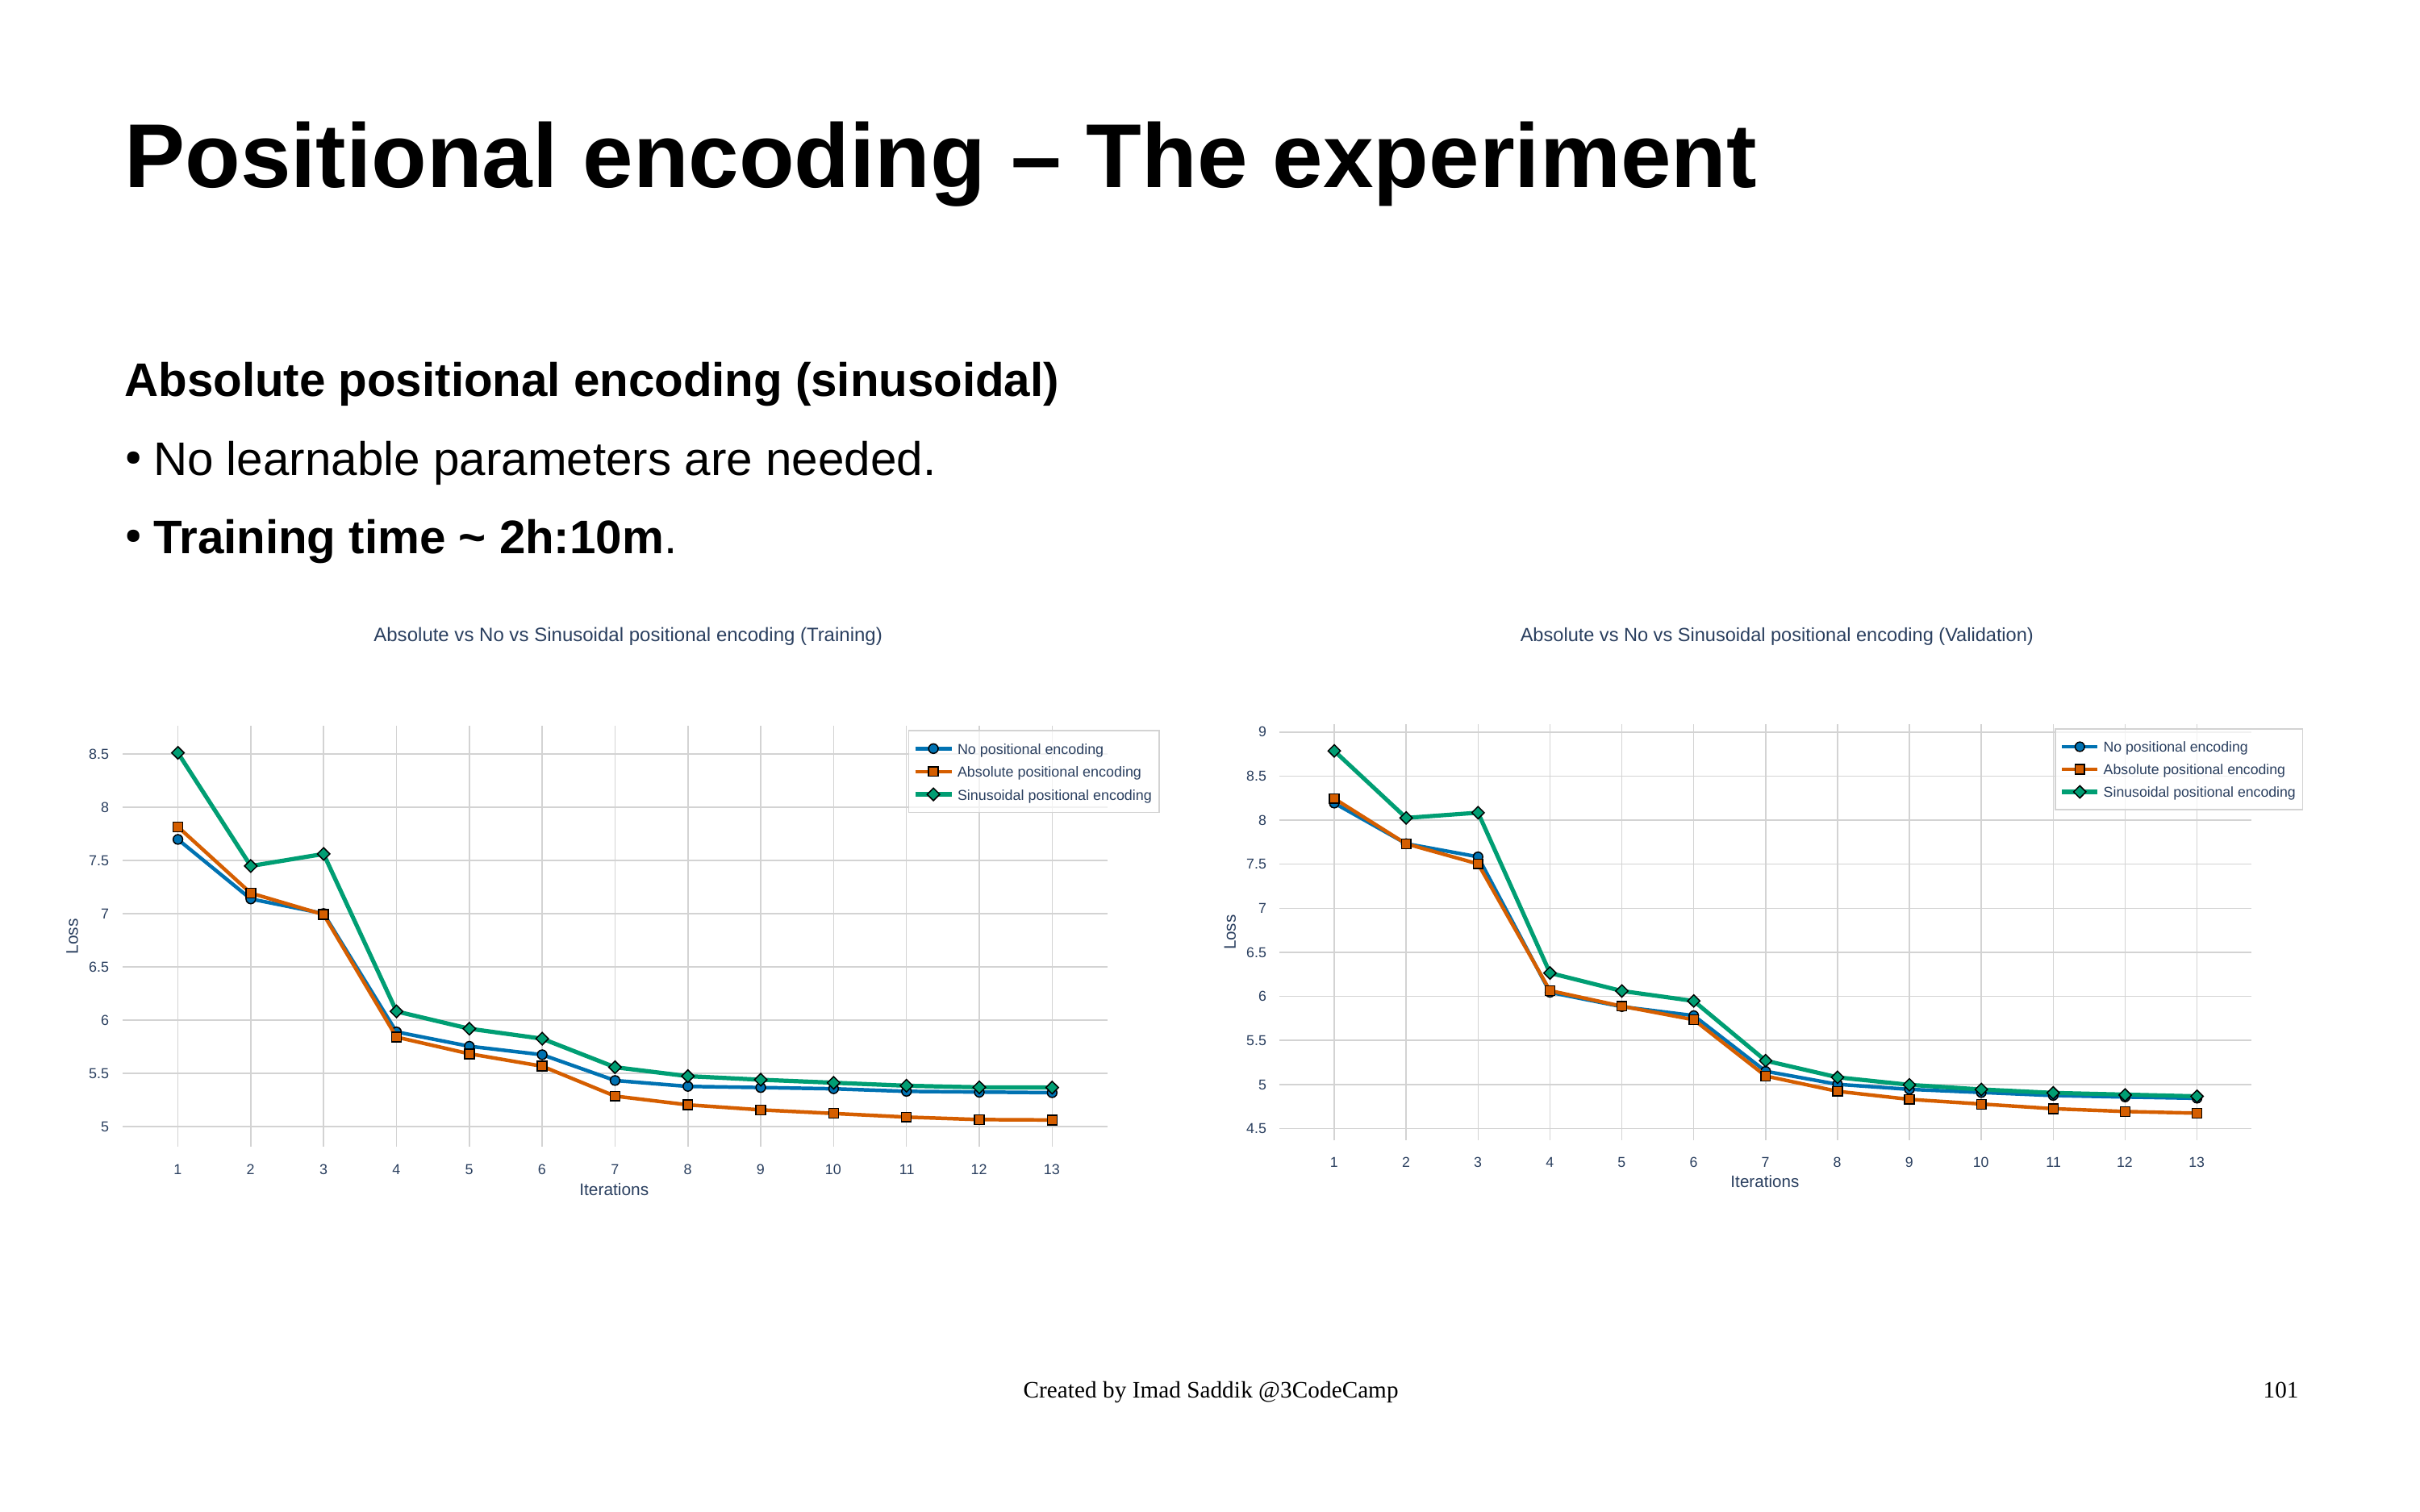

Positional encoding – The experiment
Absolute positional encoding (sinusoidal)
No learnable parameters are needed.
Training time ~ 2h:10m.
Created by Imad Saddik @3CodeCamp
101